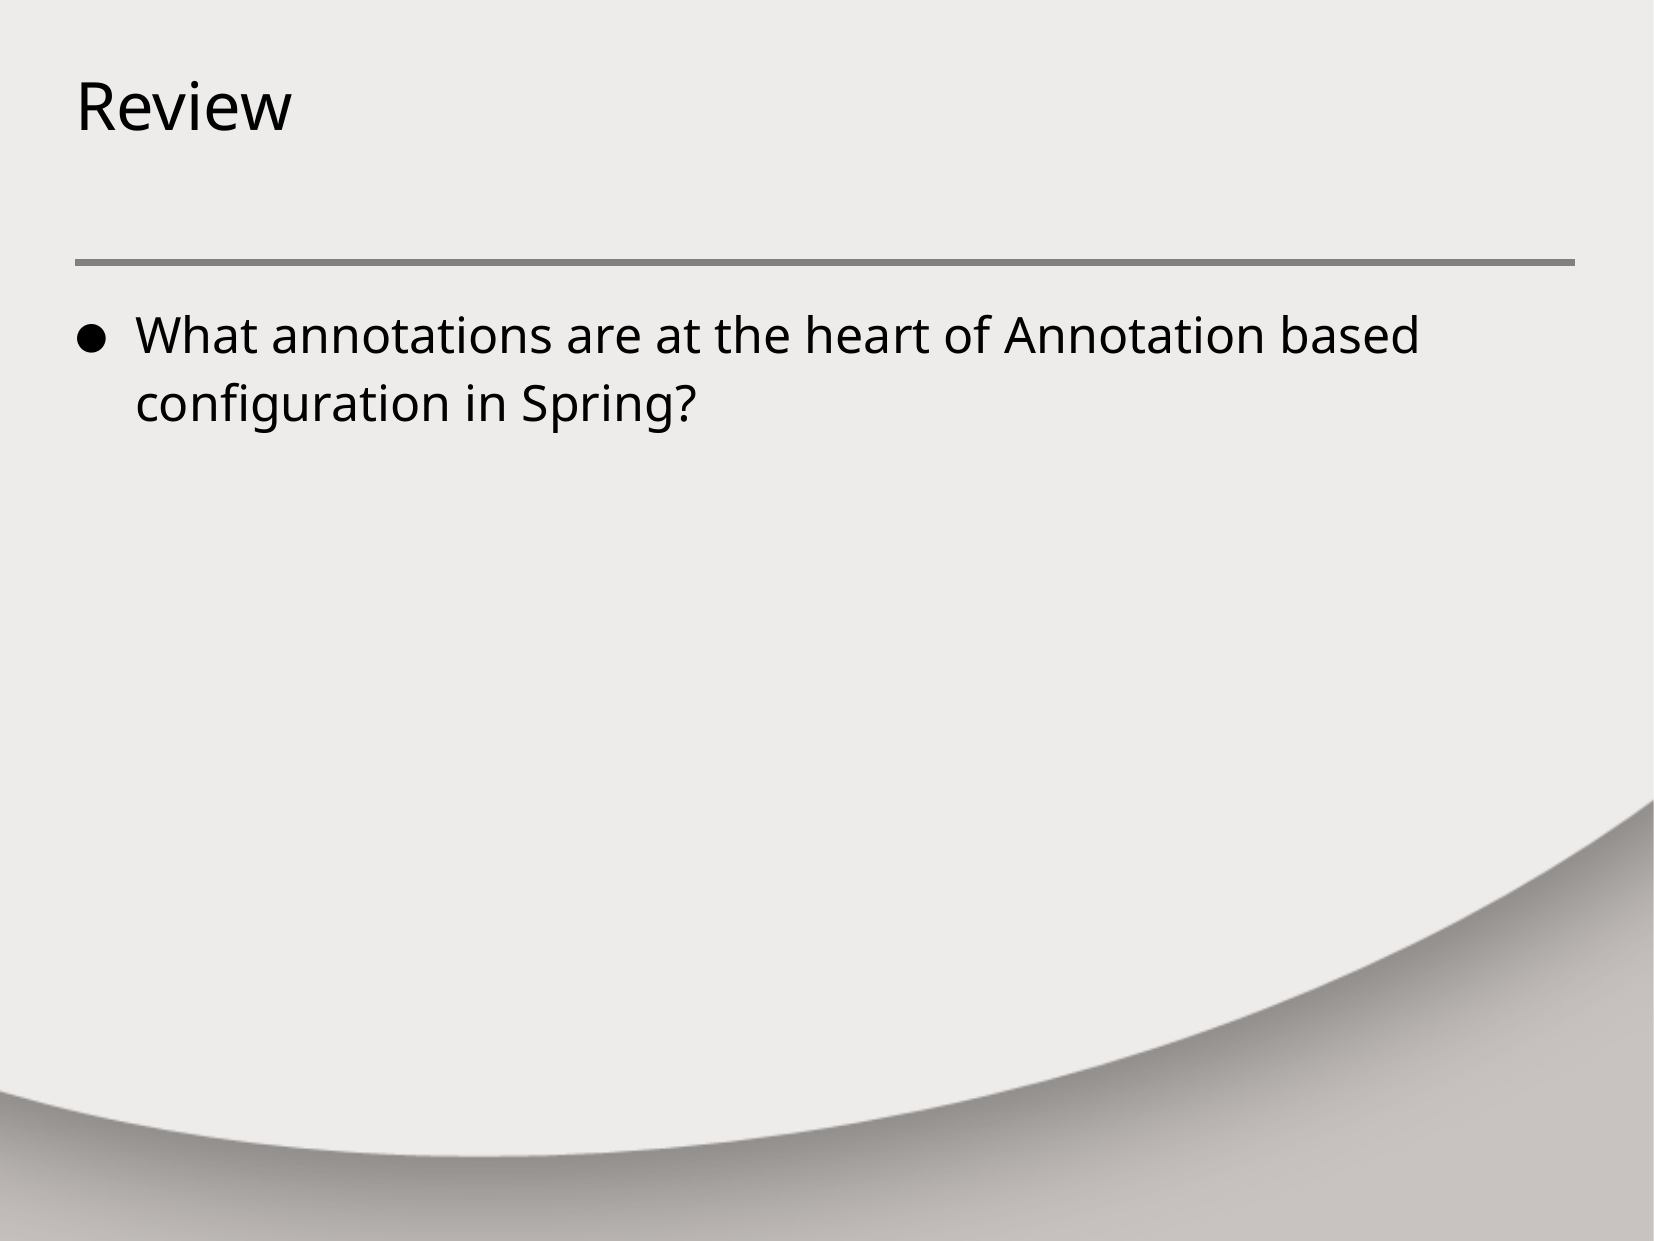

# Review
What annotations are at the heart of Annotation based configuration in Spring?